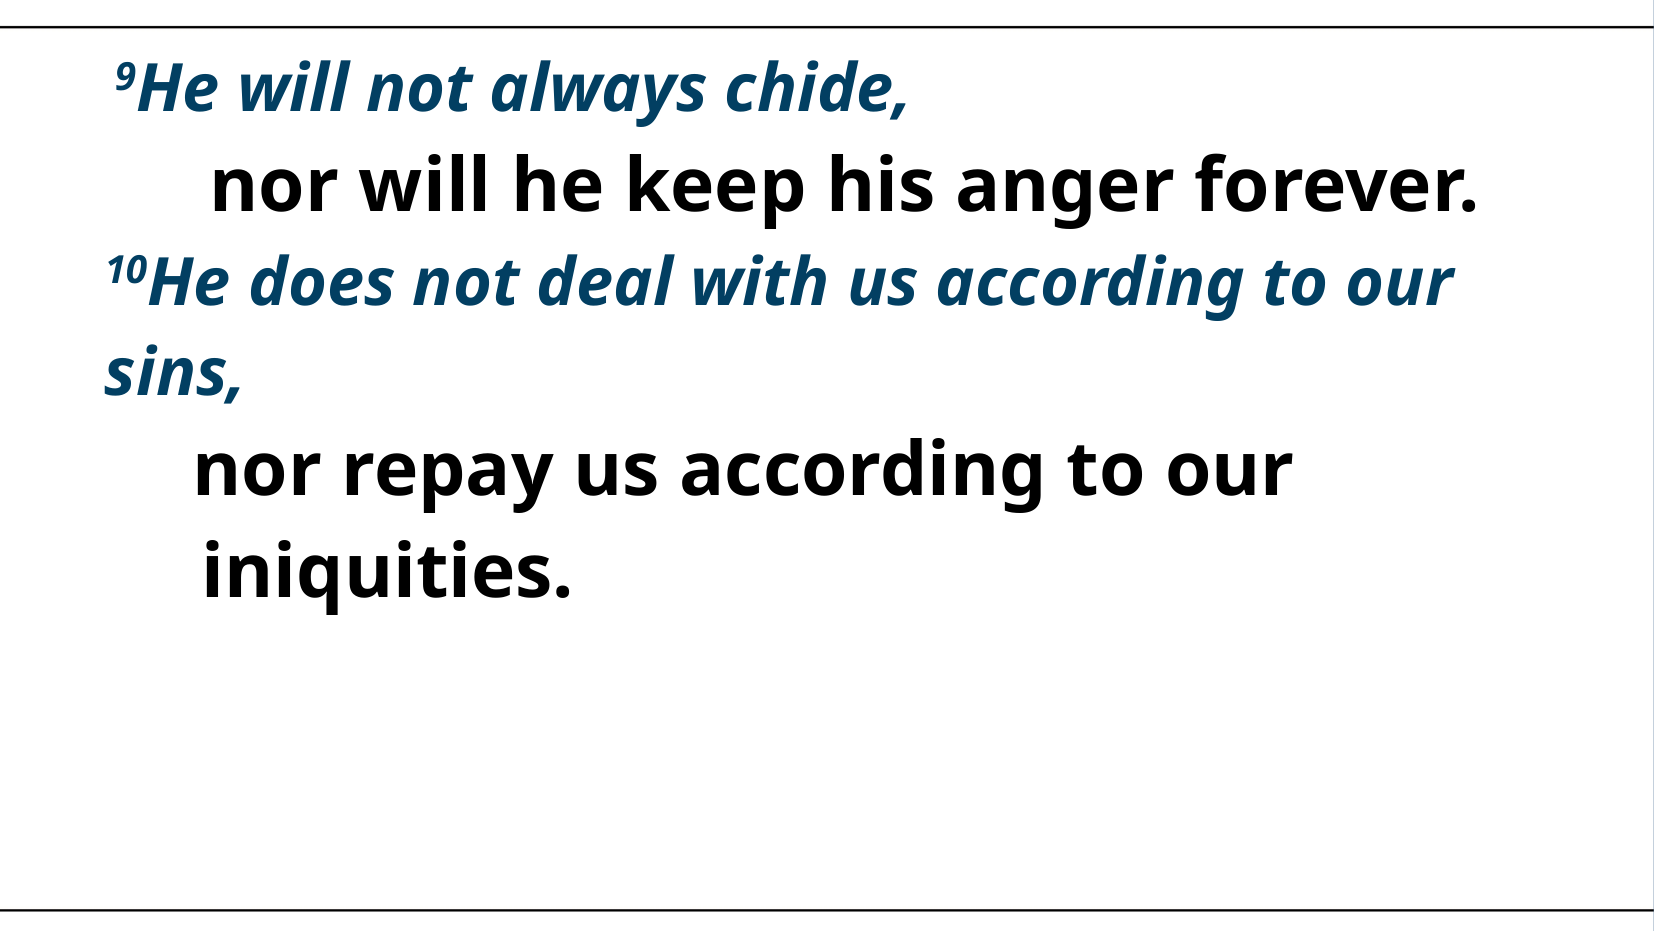

9He will not always chide,
 nor will he keep his anger forever.
10He does not deal with us according to our sins,
 nor repay us according to our
 iniquities.